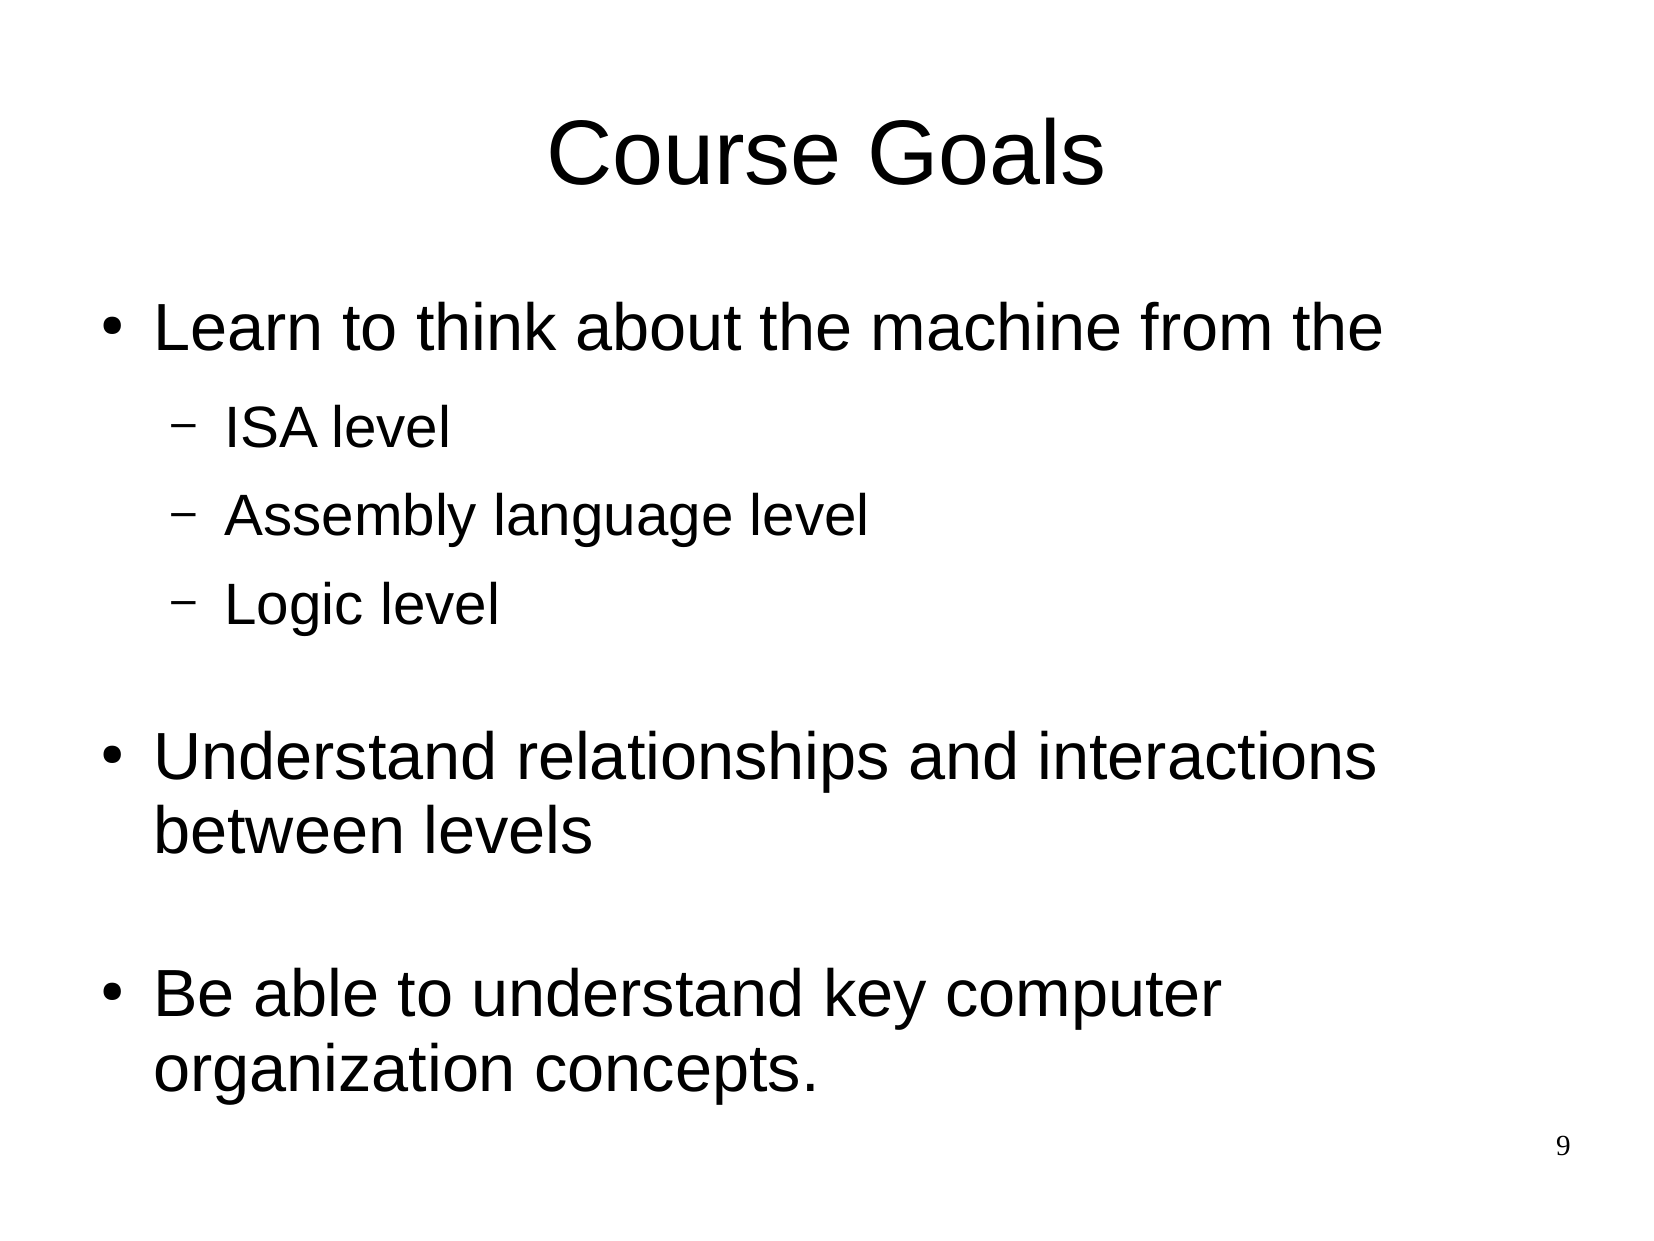

# Course Goals
Learn to think about the machine from the
ISA level
Assembly language level
Logic level
Understand relationships and interactions between levels
Be able to understand key computer organization concepts.
9